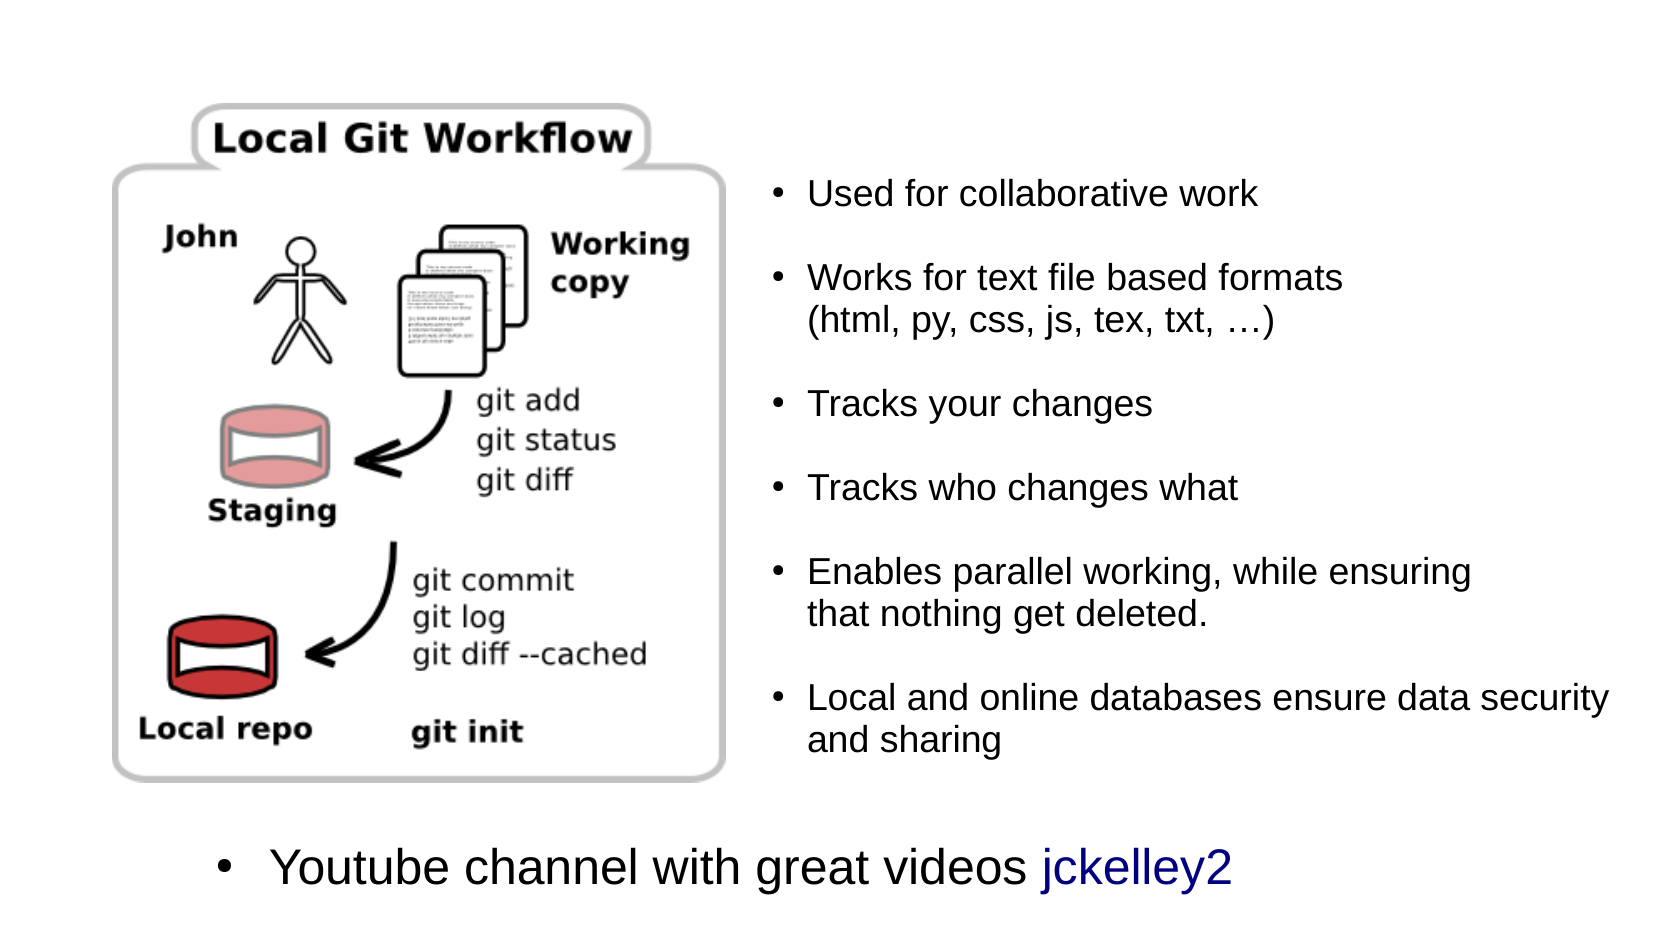

Used for collaborative work
Works for text file based formats
(html, py, css, js, tex, txt, …)
Tracks your changes
Tracks who changes what
Enables parallel working, while ensuring
that nothing get deleted.
Local and online databases ensure data security
and sharing
# Youtube channel with great videos jckelley2